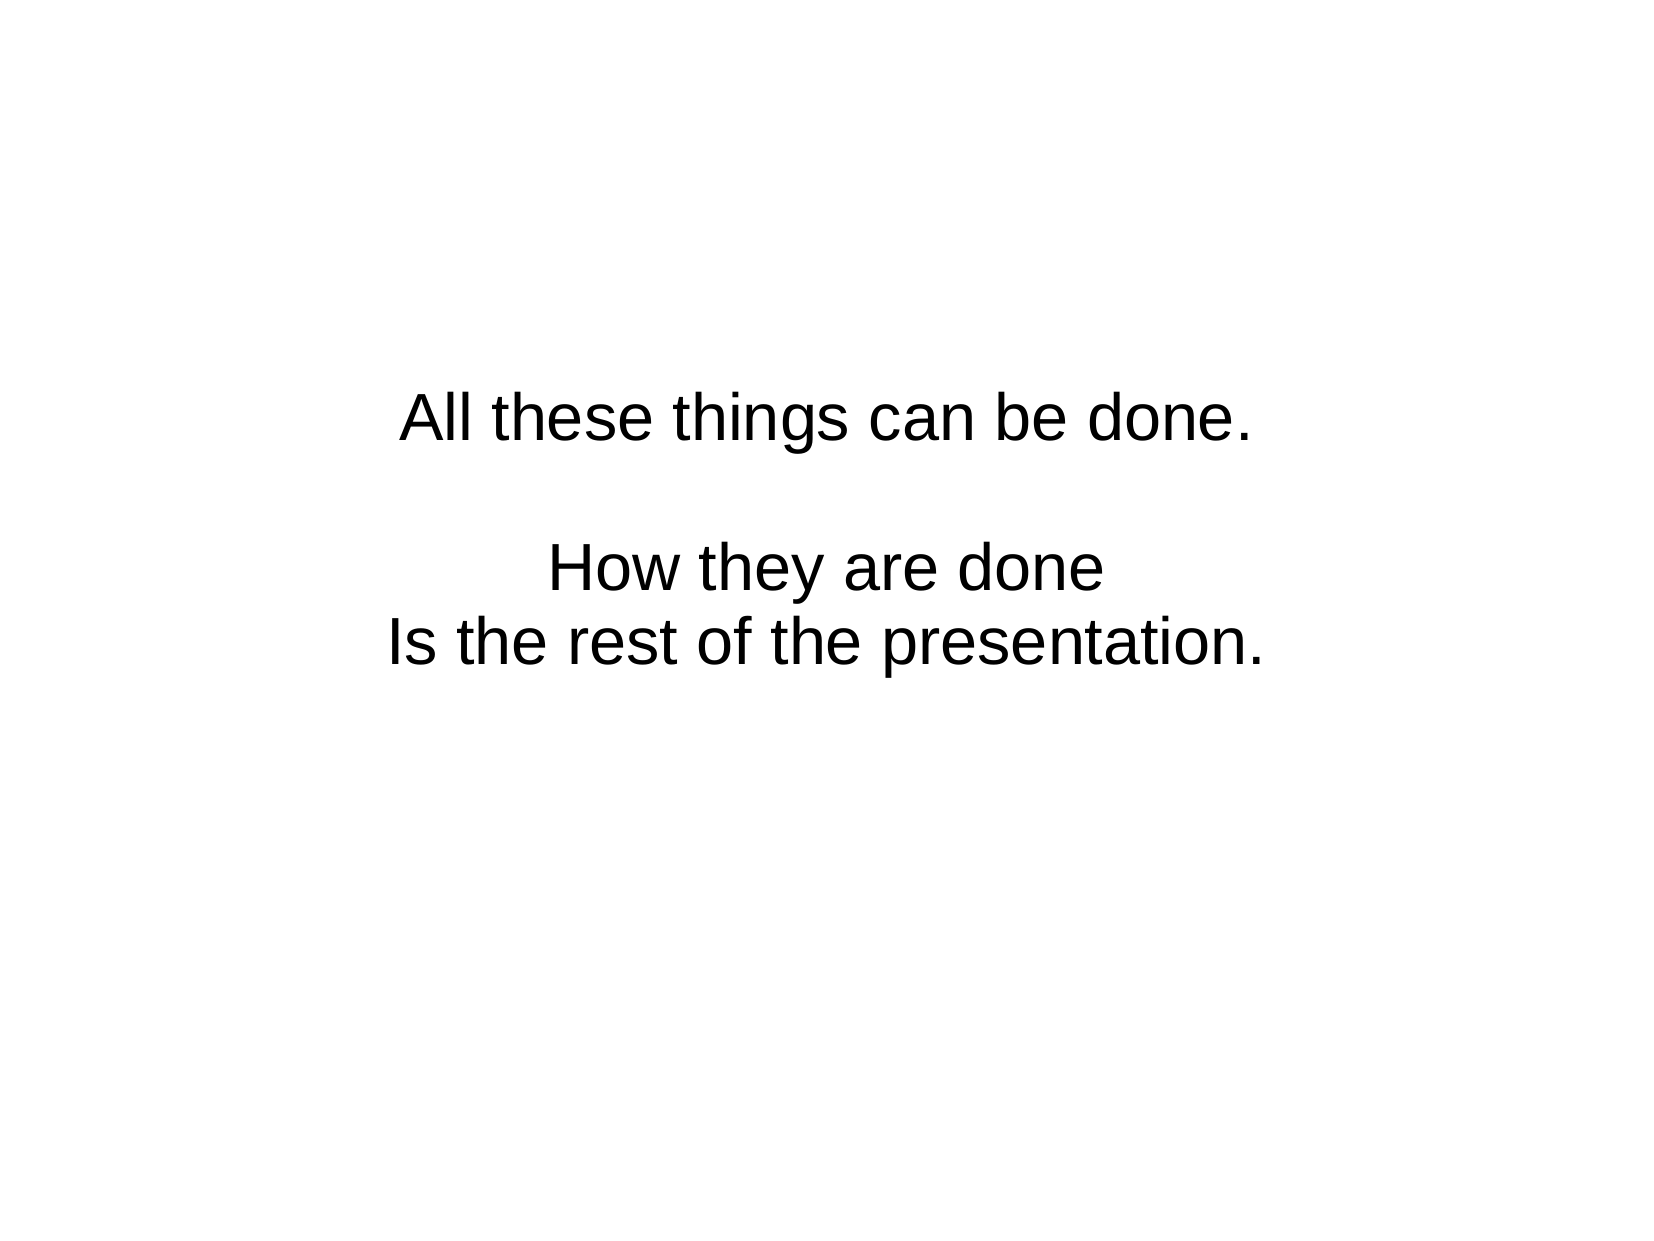

# All these things can be done.
How they are done
Is the rest of the presentation.